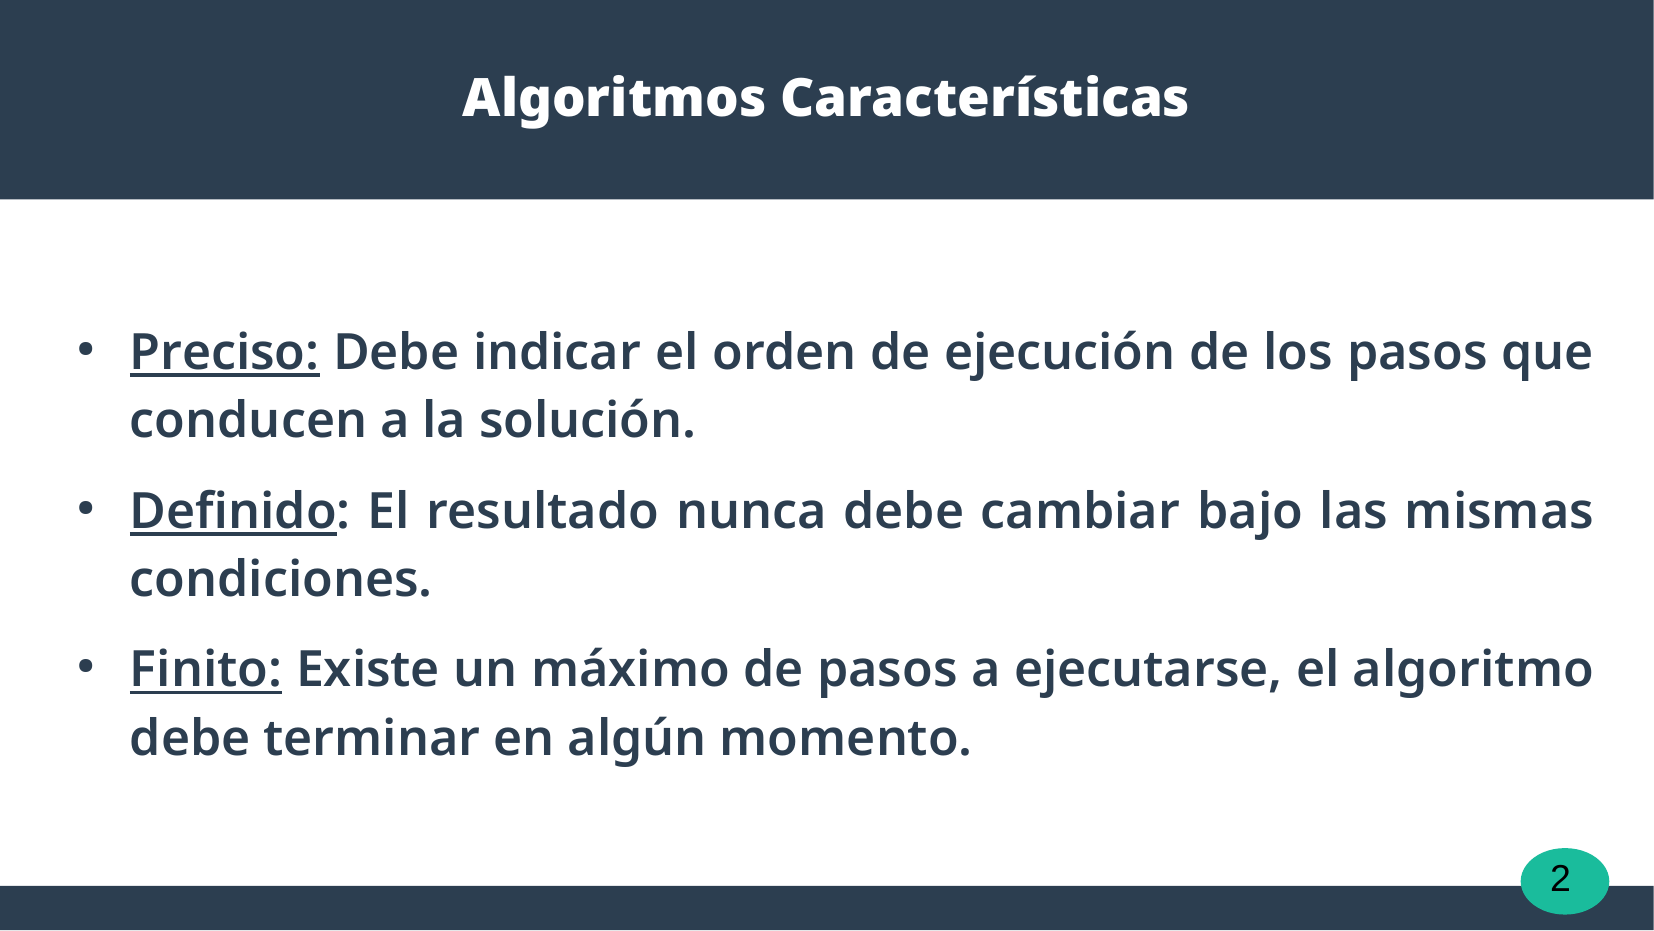

# Algoritmos Características
Preciso: Debe indicar el orden de ejecución de los pasos que conducen a la solución.
Definido: El resultado nunca debe cambiar bajo las mismas condiciones.
Finito: Existe un máximo de pasos a ejecutarse, el algoritmo debe terminar en algún momento.
2